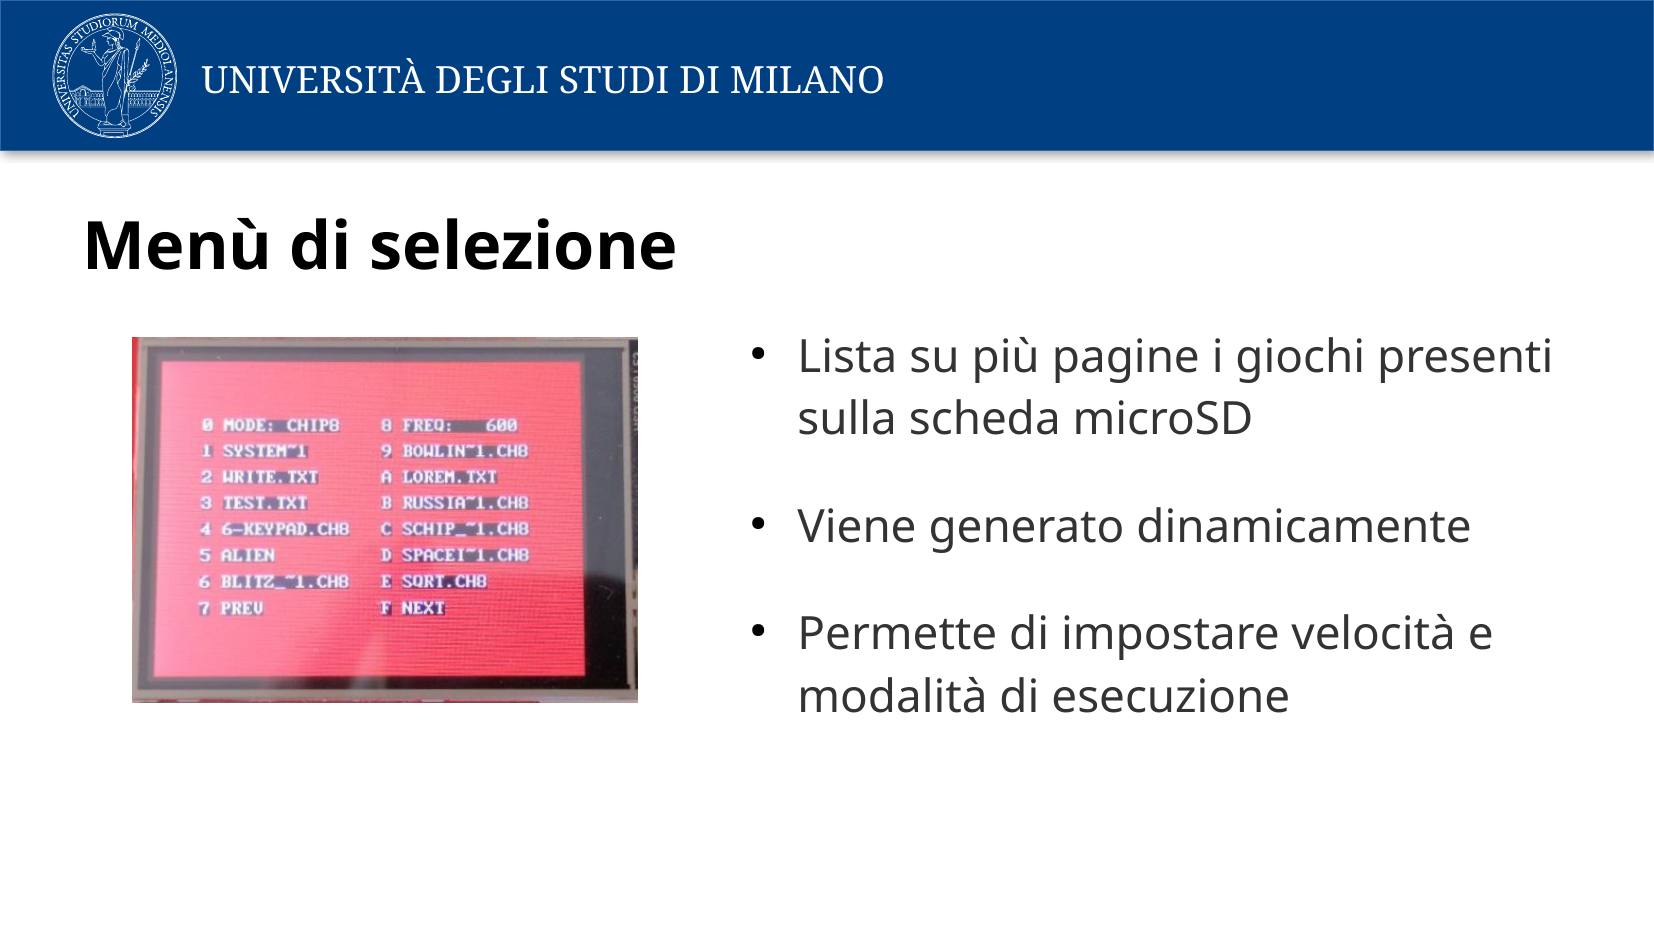

UNIVERSITÀ DEGLI STUDI DI MILANO
# Menù di selezione
 Lista su più pagine i giochi presenti sulla scheda microSD
 Viene generato dinamicamente
 Permette di impostare velocità e modalità di esecuzione